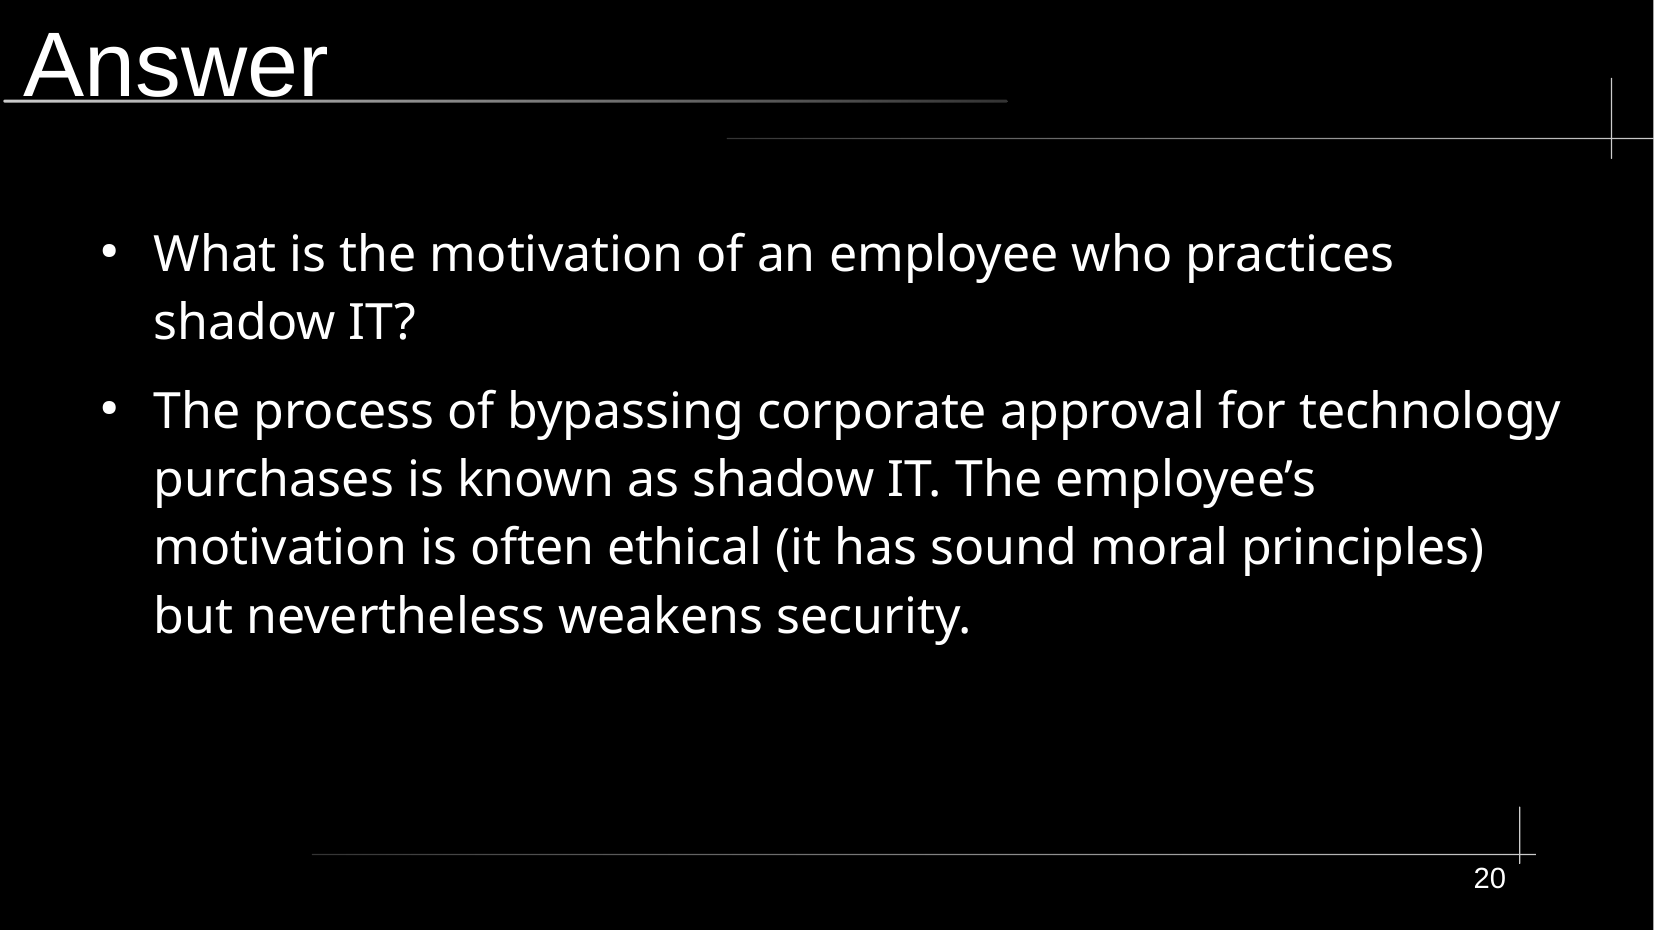

# Answer
What is the motivation of an employee who practices shadow IT?
The process of bypassing corporate approval for technology purchases is known as shadow IT. The employee’s motivation is often ethical (it has sound moral principles) but nevertheless weakens security.
20